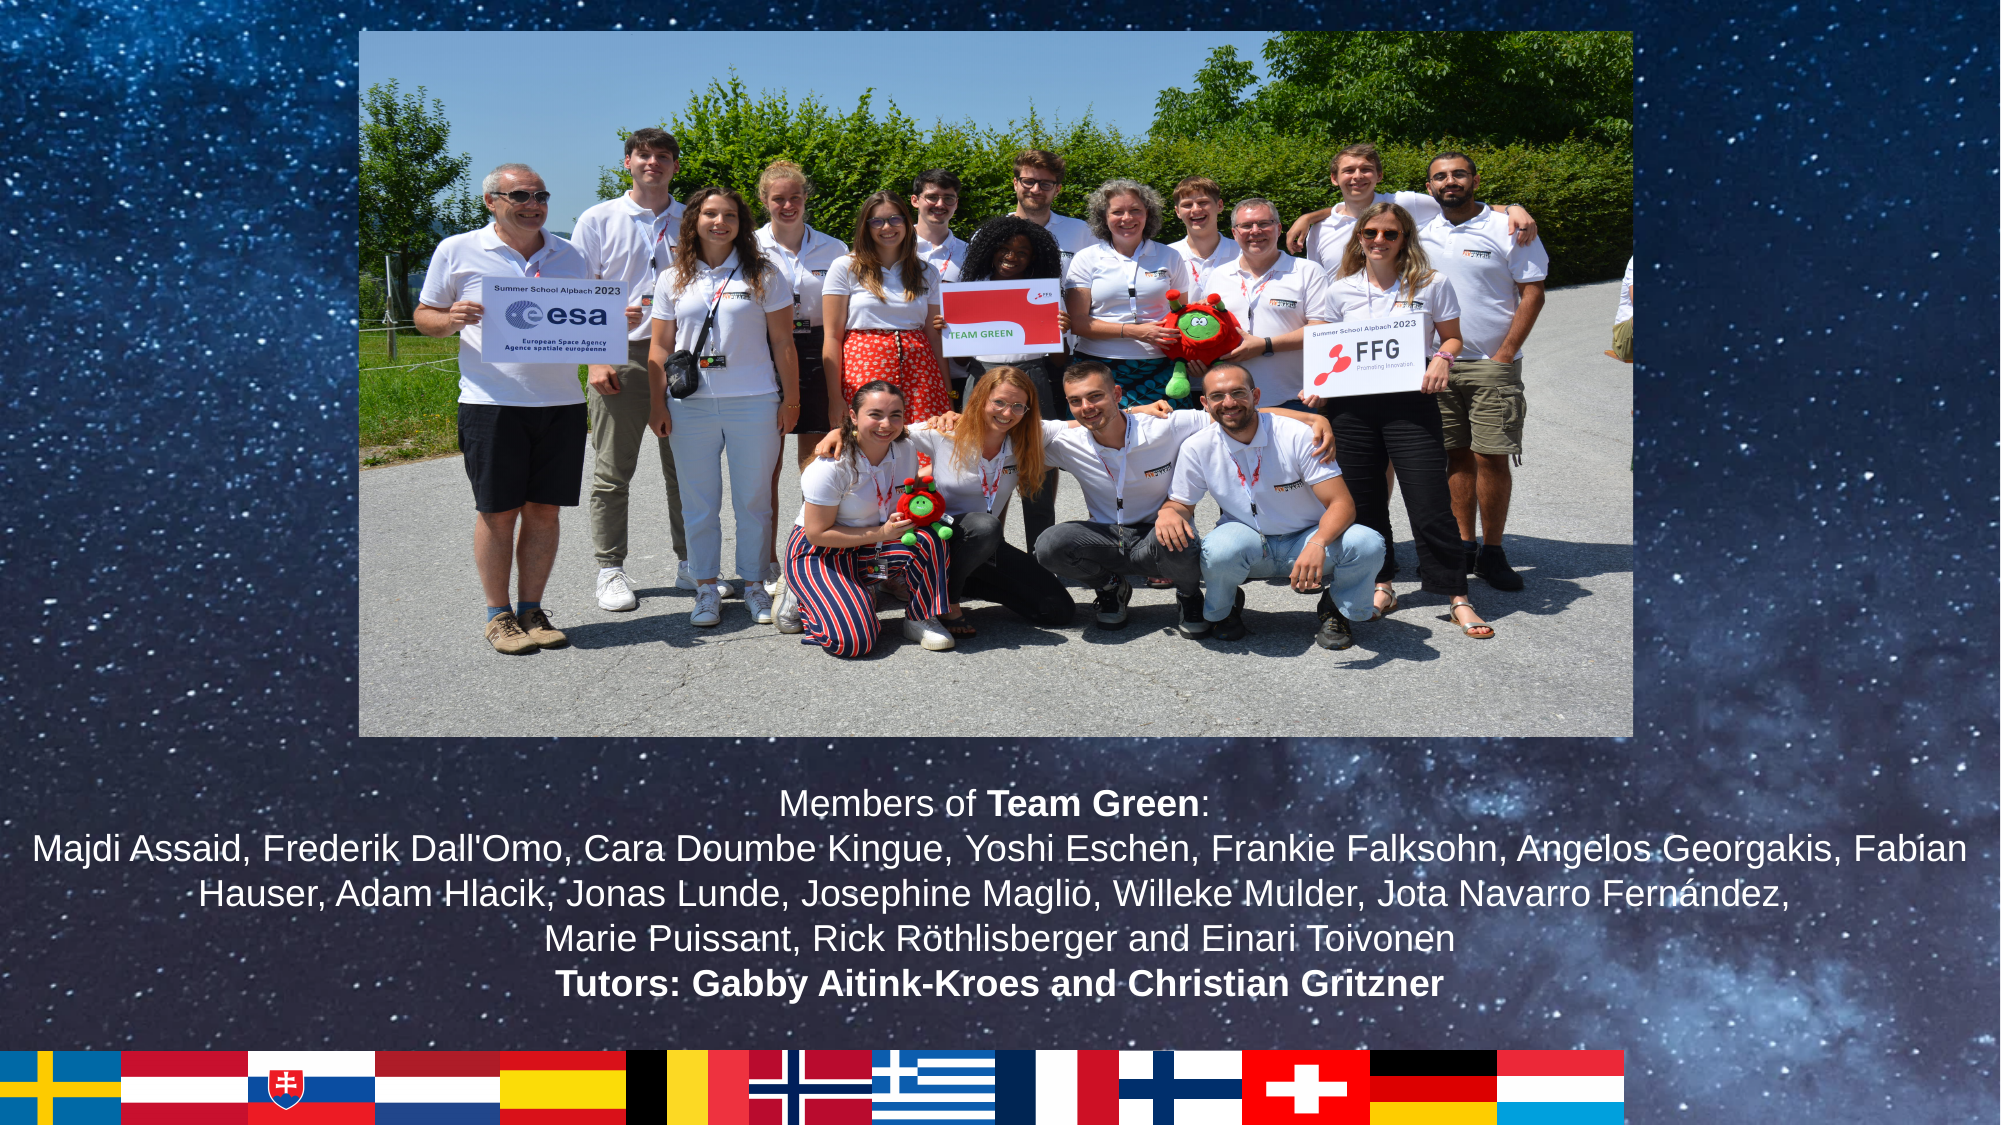

Members of Team Green:
Majdi Assaid, Frederik Dall'Omo, Cara Doumbe Kingue, Yoshi Eschen, Frankie Falksohn, Angelos Georgakis, Fabian Hauser, Adam Hlacik, Jonas Lunde, Josephine Maglio, Willeke Mulder, Jota Navarro Fernández,
Marie Puissant, Rick Röthlisberger and Einari Toivonen
Tutors: Gabby Aitink-Kroes and Christian Gritzner